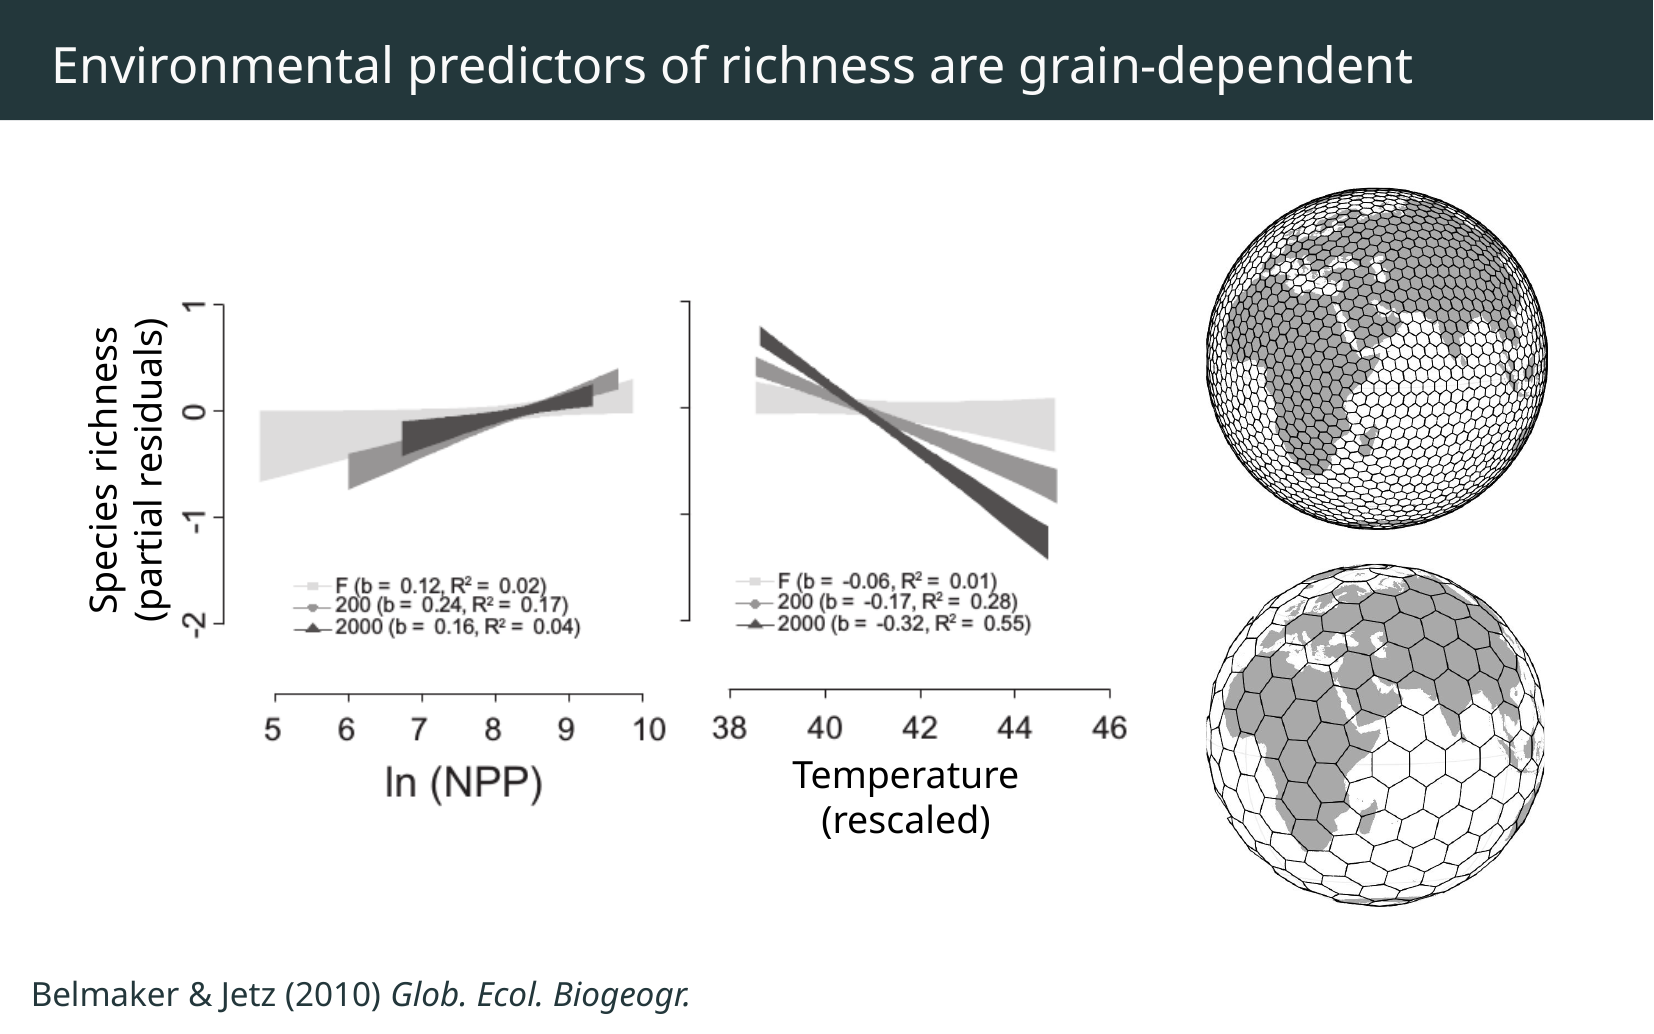

Environmental predictors of richness are grain-dependent
Species richness
(partial residuals)
Temperature (rescaled)
Belmaker & Jetz (2010) Glob. Ecol. Biogeogr.